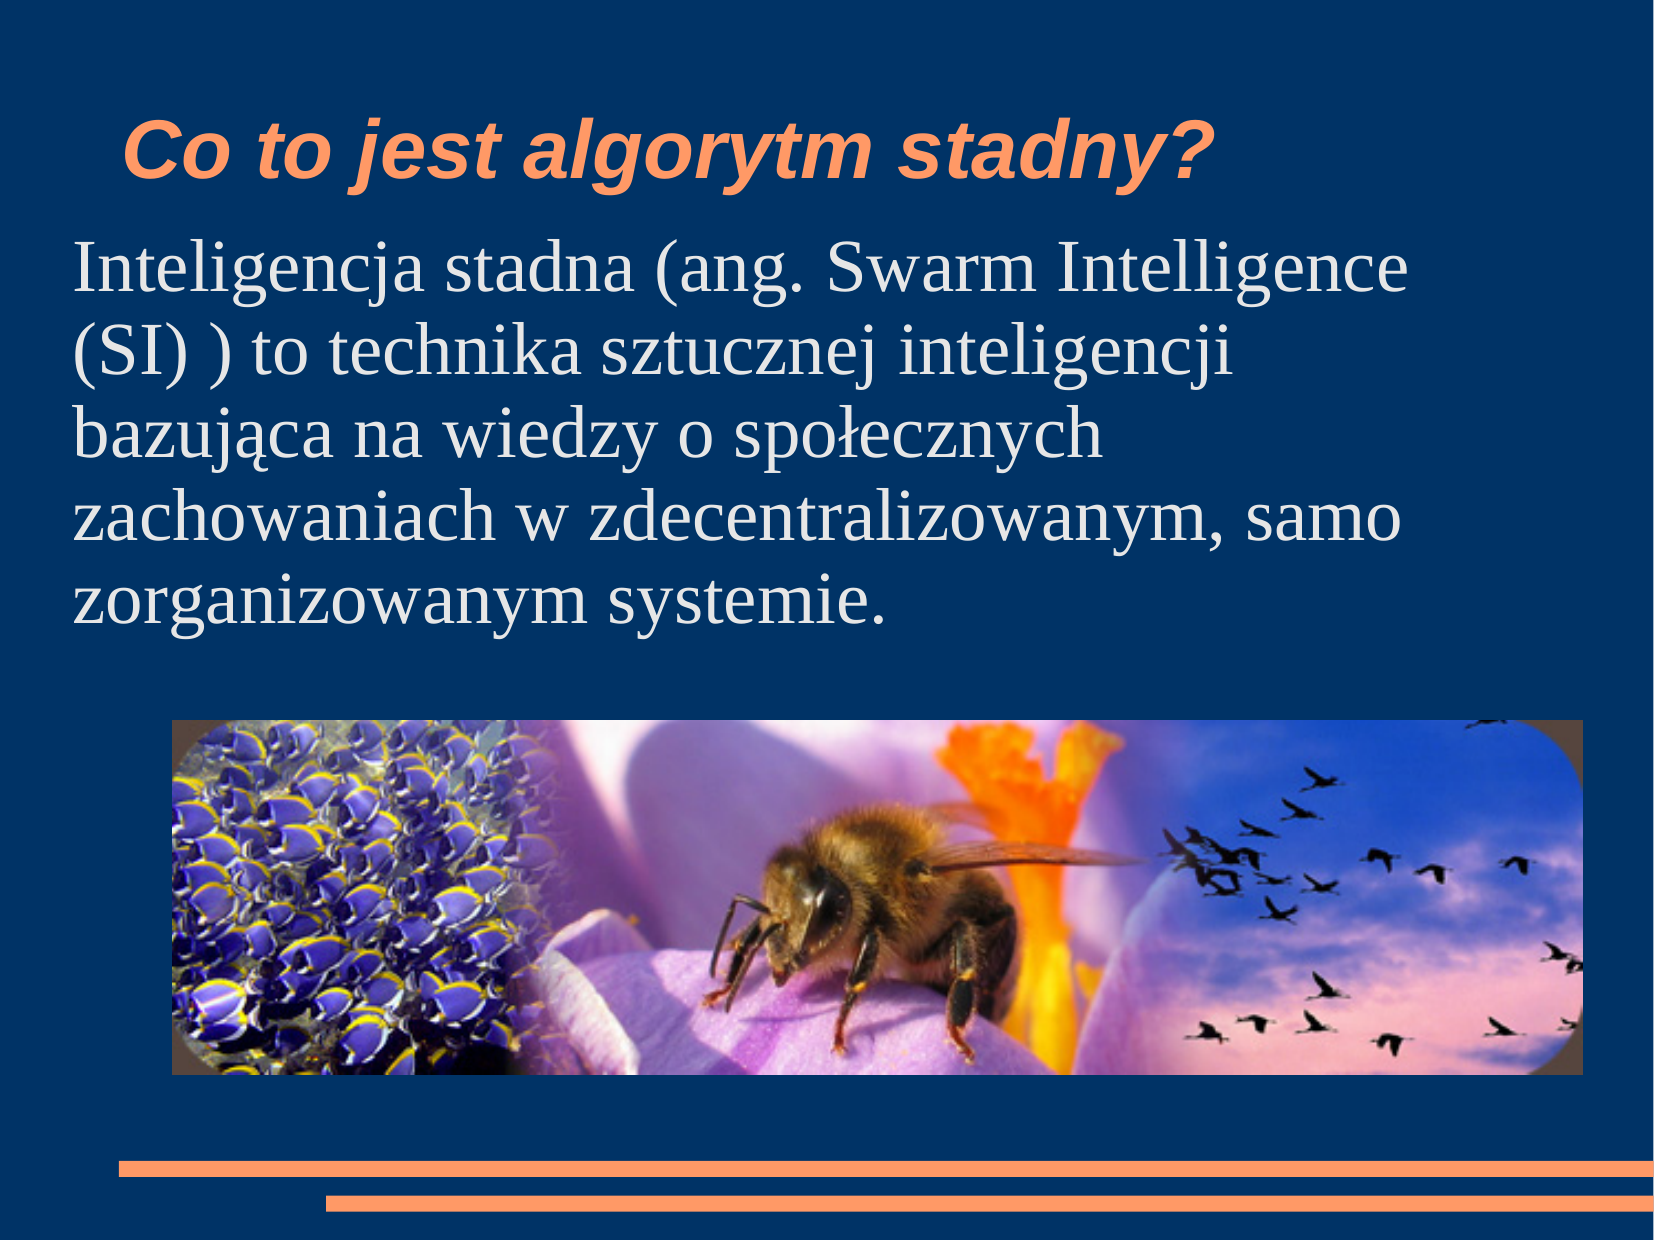

# Co to jest algorytm stadny?
Inteligencja stadna (ang. Swarm Intelligence (SI) ) to technika sztucznej inteligencji bazująca na wiedzy o społecznych zachowaniach w zdecentralizowanym, samo zorganizowanym systemie.